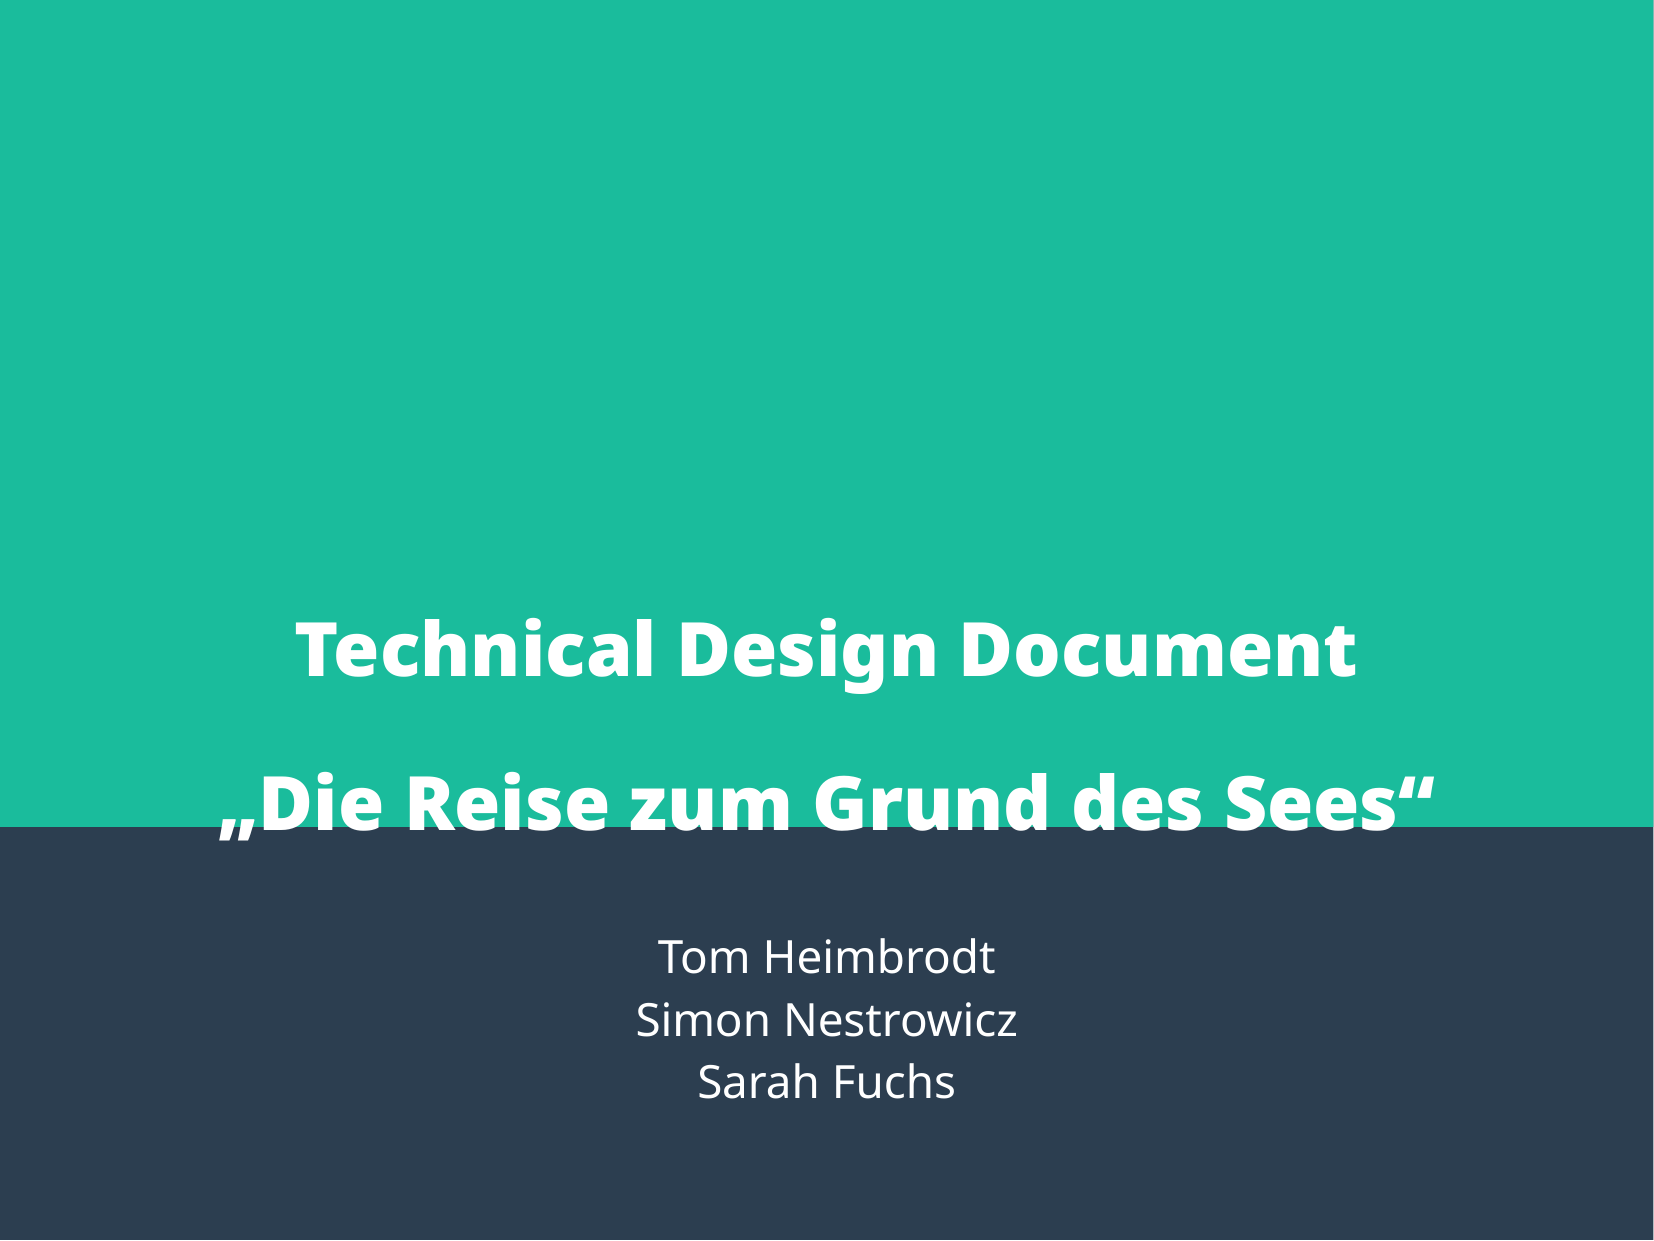

# Technical Design Document „Die Reise zum Grund des Sees“
Tom Heimbrodt
Simon Nestrowicz
Sarah Fuchs